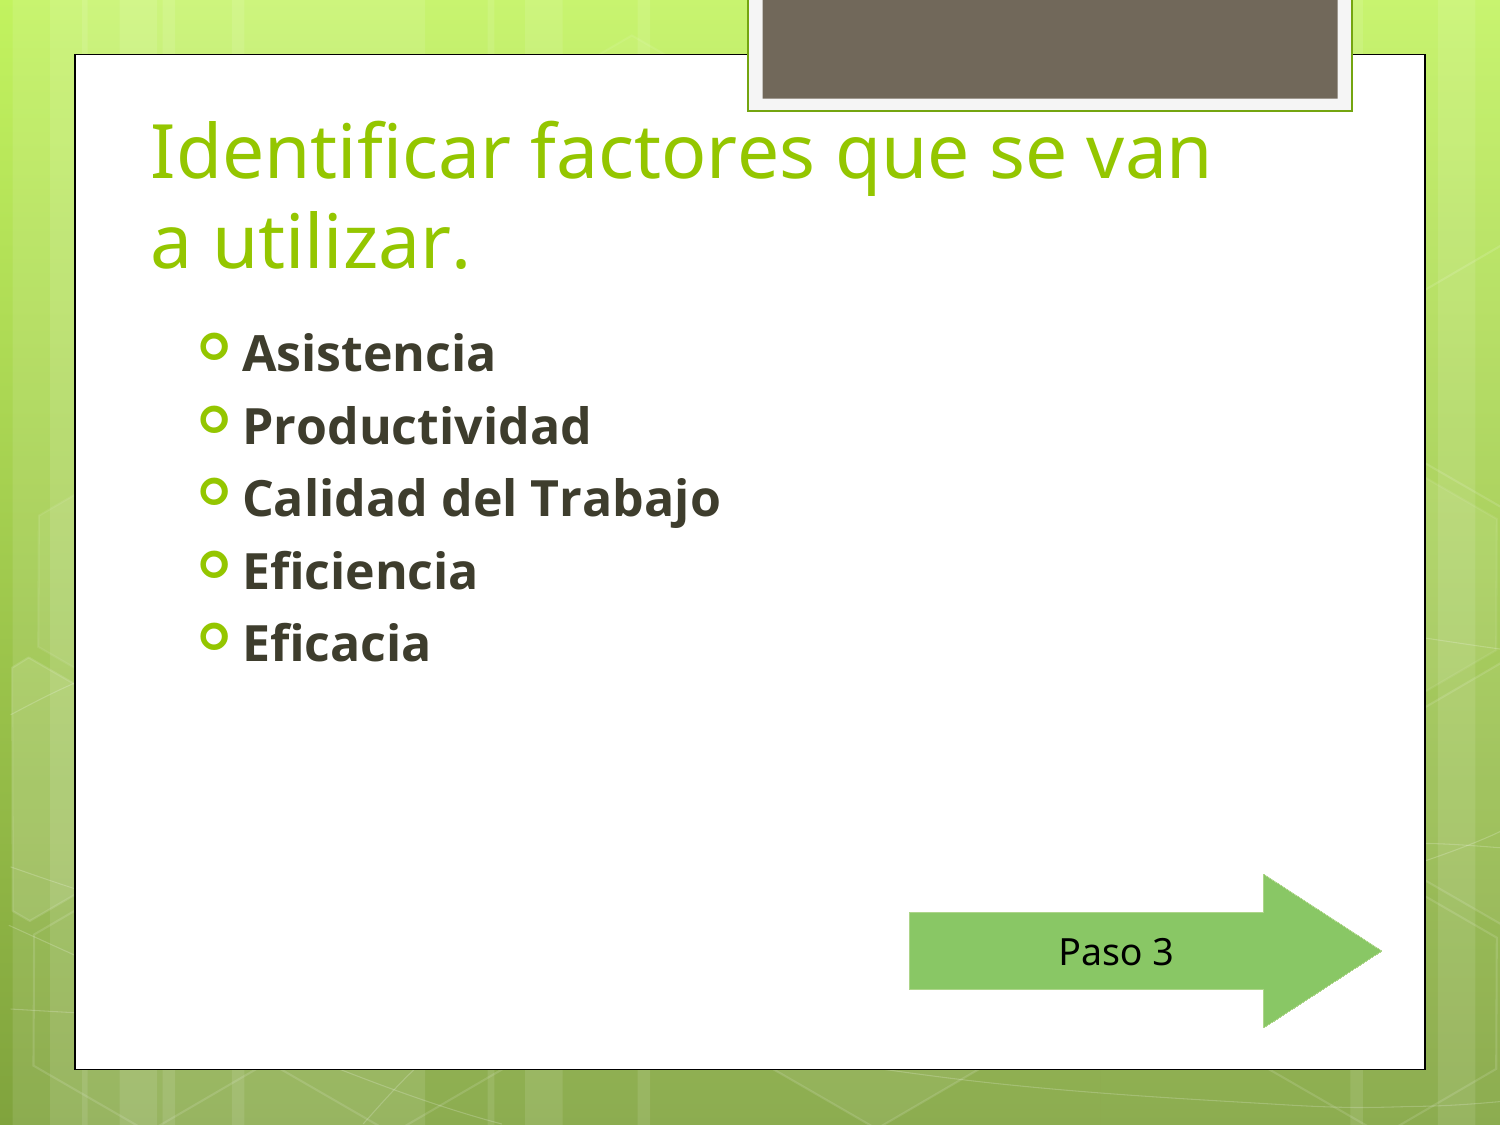

# Identificar factores que se van a utilizar.
Asistencia
Productividad
Calidad del Trabajo
Eficiencia
Eficacia
Paso 3